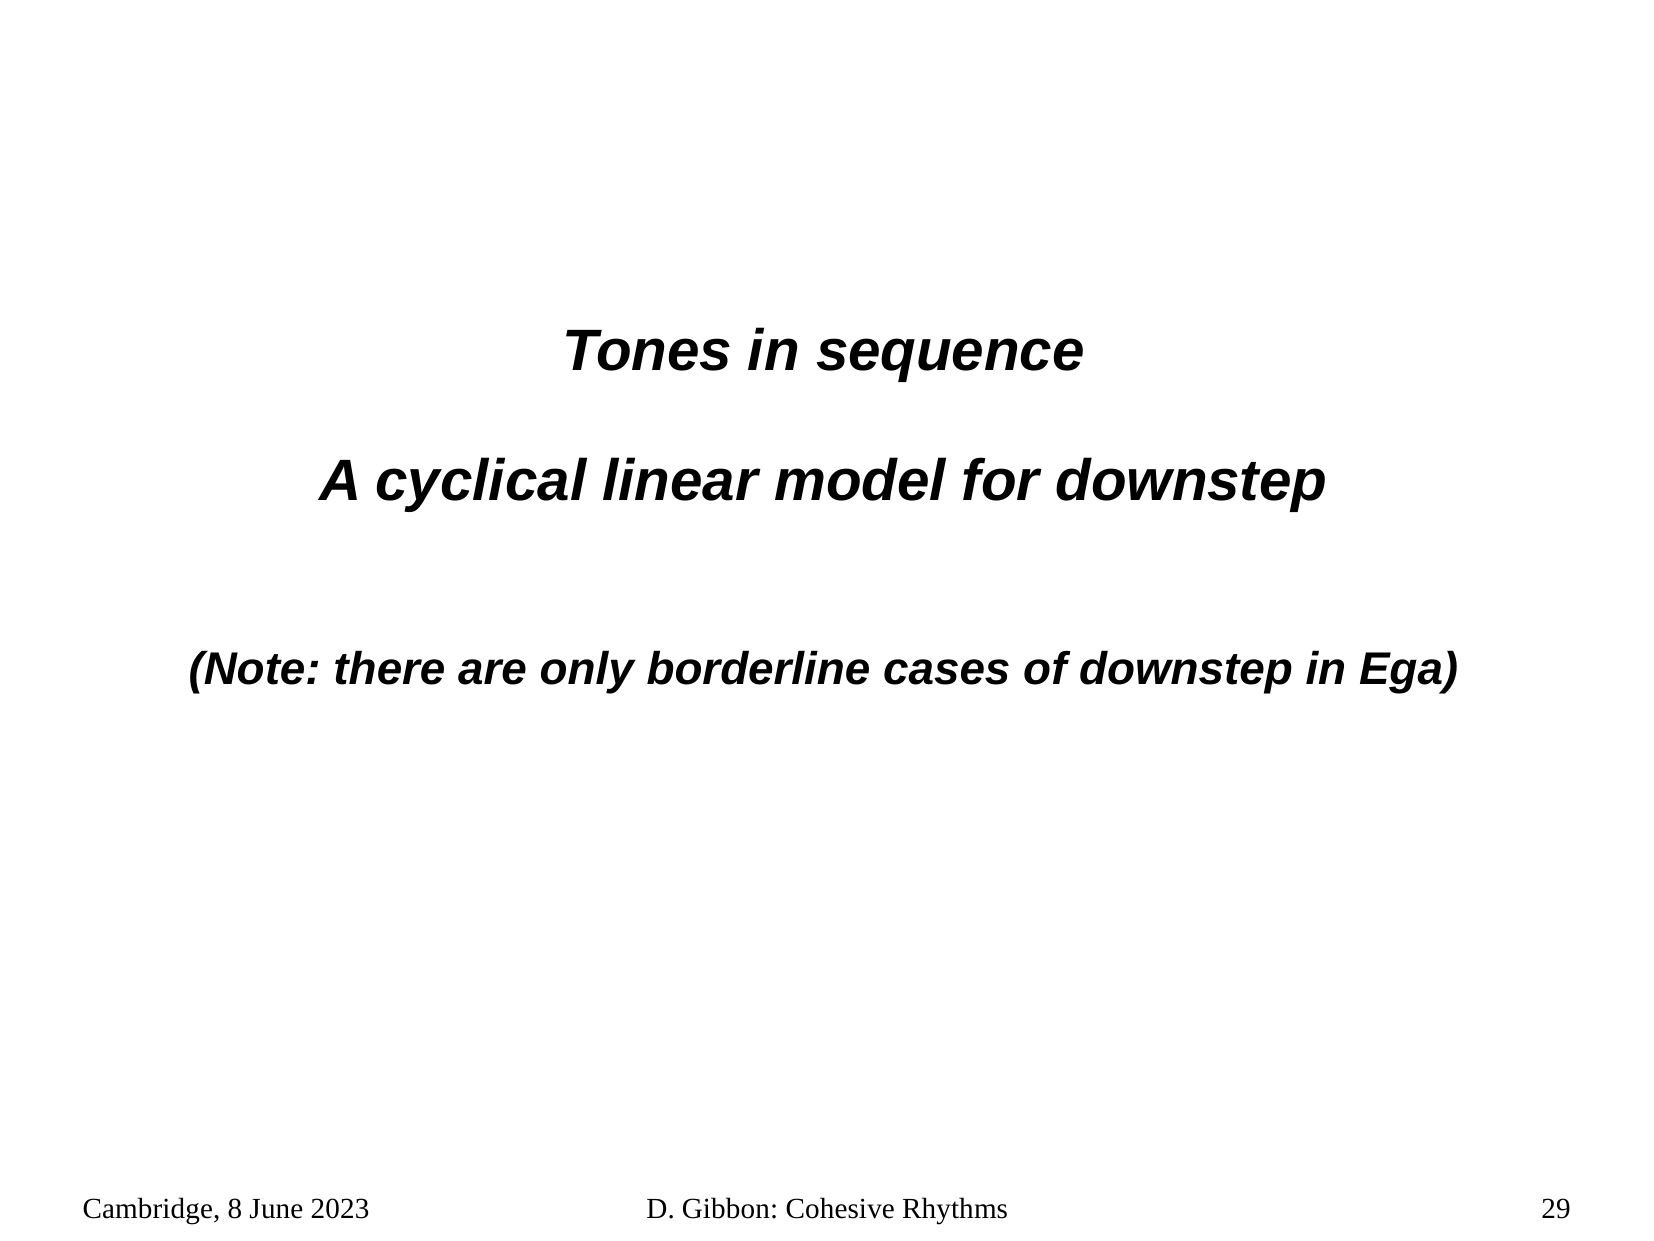

# Tones in sequence A cyclical linear model for downstep (Note: there are only borderline cases of downstep in Ega)
Cambridge, 8 June 2023
D. Gibbon: Cohesive Rhythms
29